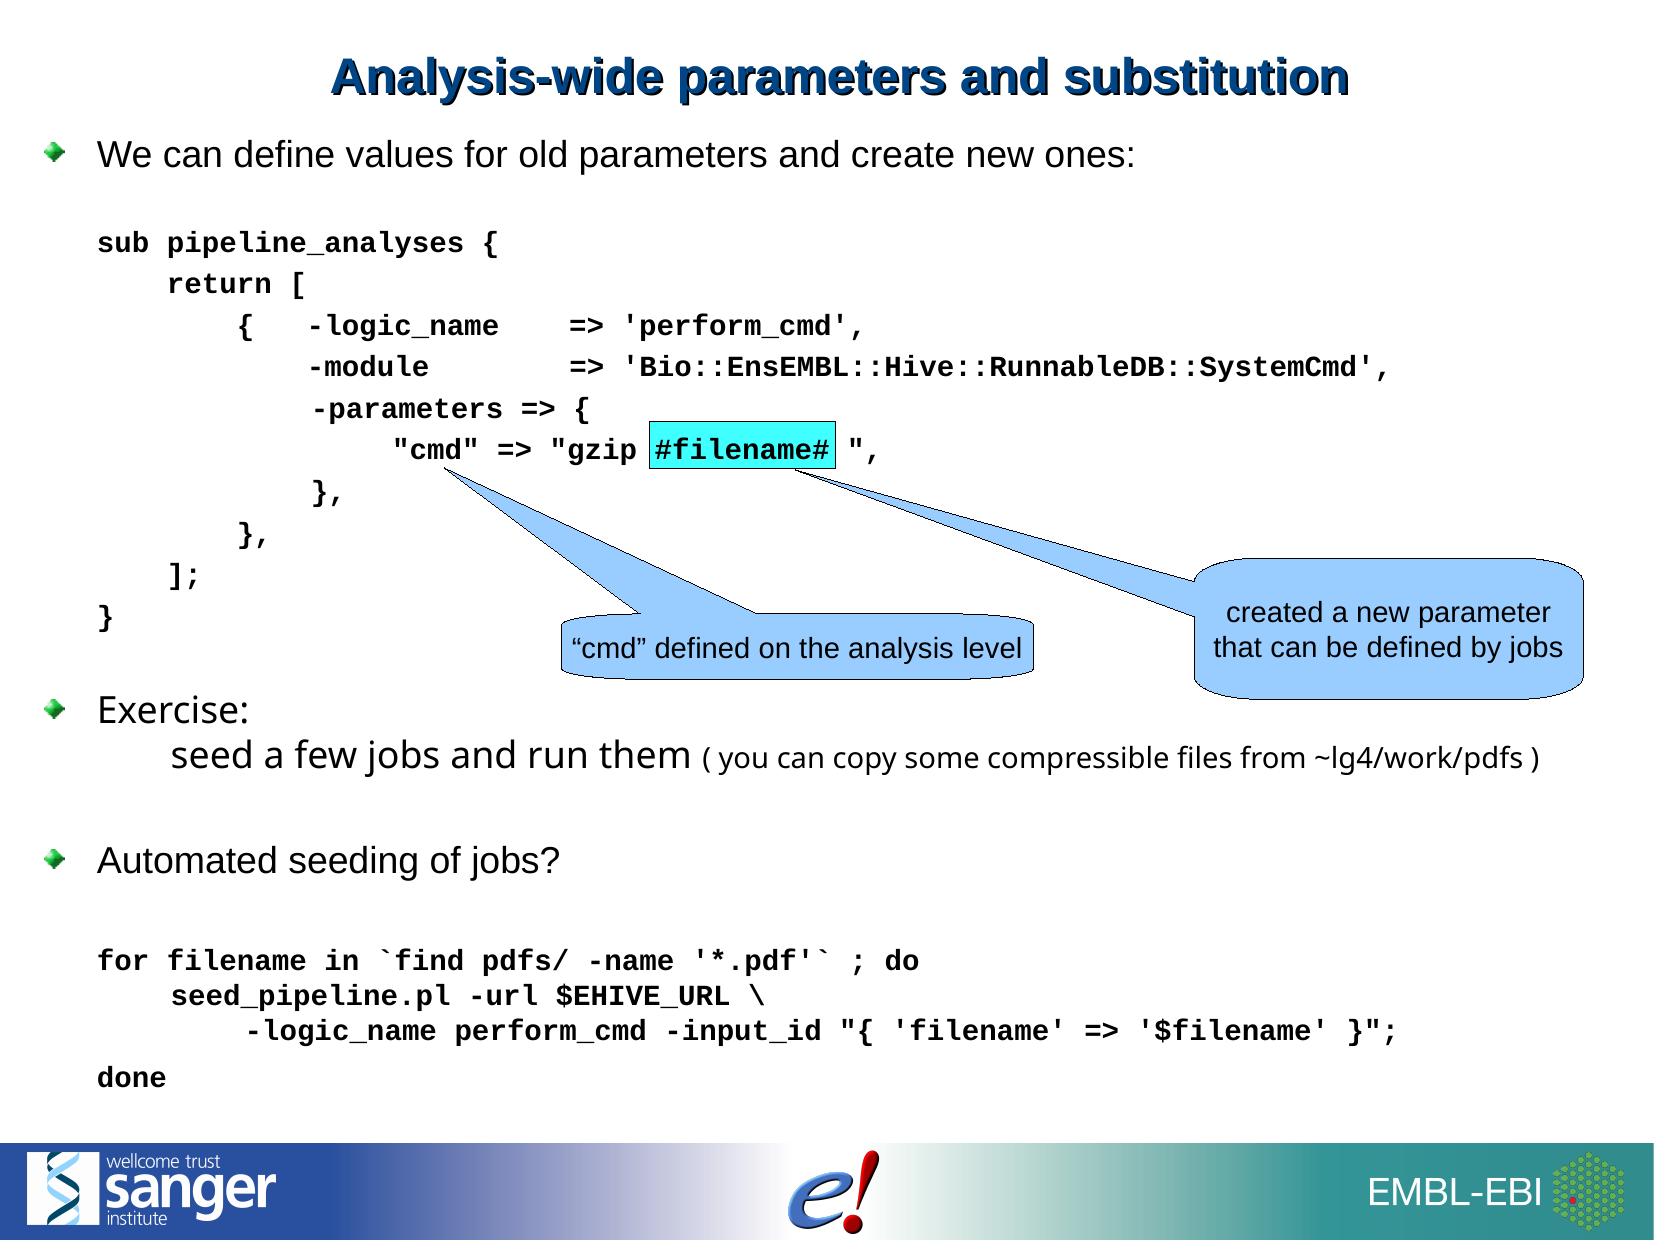

# Analysis-wide parameters and substitution
We can define values for old parameters and create new ones:
sub pipeline_analyses {
 return [
 { -logic_name => 'perform_cmd',
 -module => 'Bio::EnsEMBL::Hive::RunnableDB::SystemCmd',
	 -parameters => {
		 		"cmd" => "gzip #filename# ",
	 },
 },
 ];
}
Exercise:
	seed a few jobs and run them ( you can copy some compressible files from ~lg4/work/pdfs )
Automated seeding of jobs?
for filename in `find pdfs/ -name '*.pdf'` ; do
	seed_pipeline.pl -url $EHIVE_URL \
		-logic_name perform_cmd -input_id "{ 'filename' => '$filename' }";
done
created a new parameter
that can be defined by jobs
“cmd” defined on the analysis level